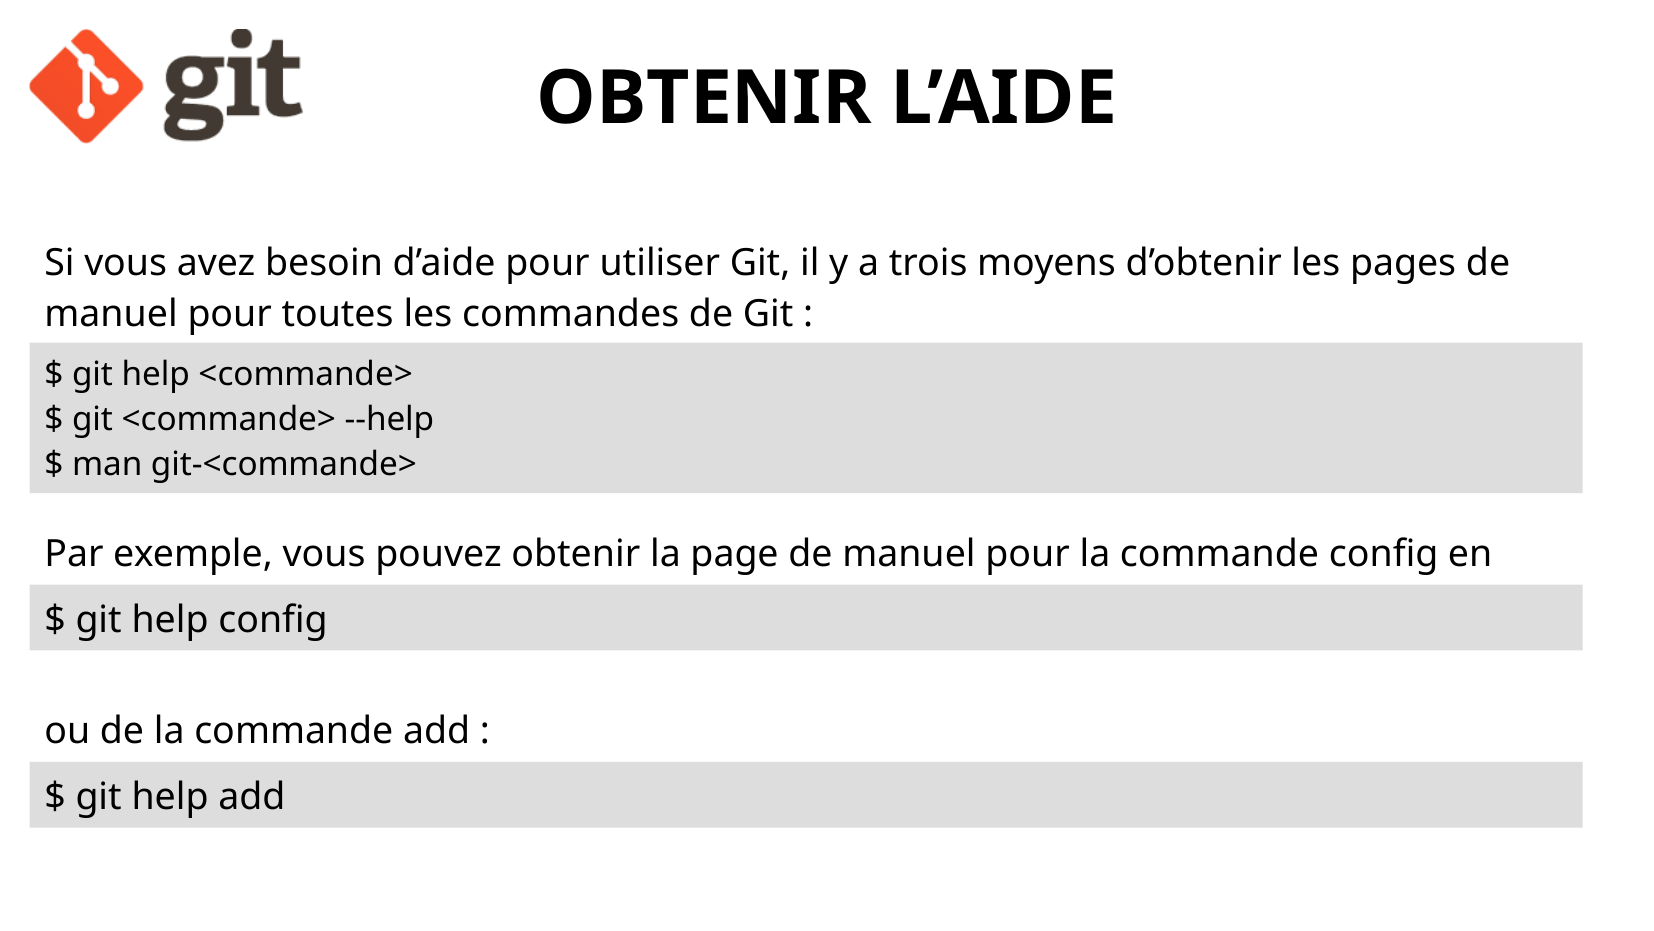

Obtenir l’aide
Si vous avez besoin d’aide pour utiliser Git, il y a trois moyens d’obtenir les pages de manuel pour toutes les commandes de Git :
$ git help <commande>
$ git <commande> --help
$ man git-<commande>
Par exemple, vous pouvez obtenir la page de manuel pour la commande config en lançant :
$ git help config
Ou de la commande add :
$ git help add